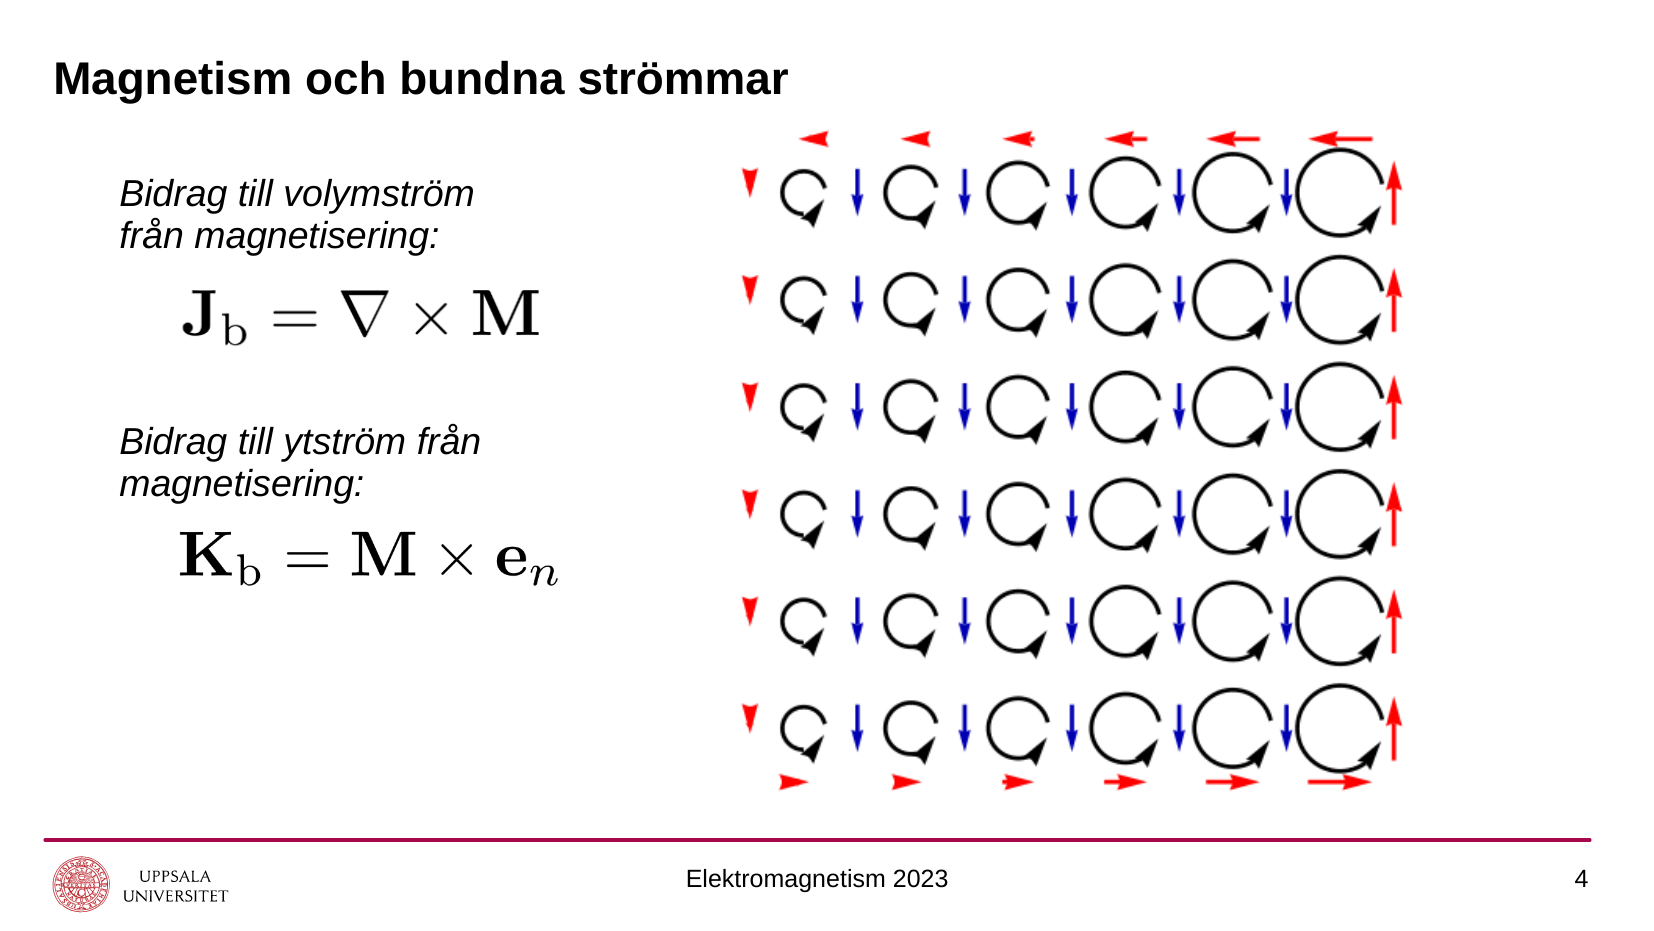

# Magnetism och bundna strömmar
Bidrag till volymström
från magnetisering:
Bidrag till ytström från
magnetisering:
4
Elektromagnetism 2023